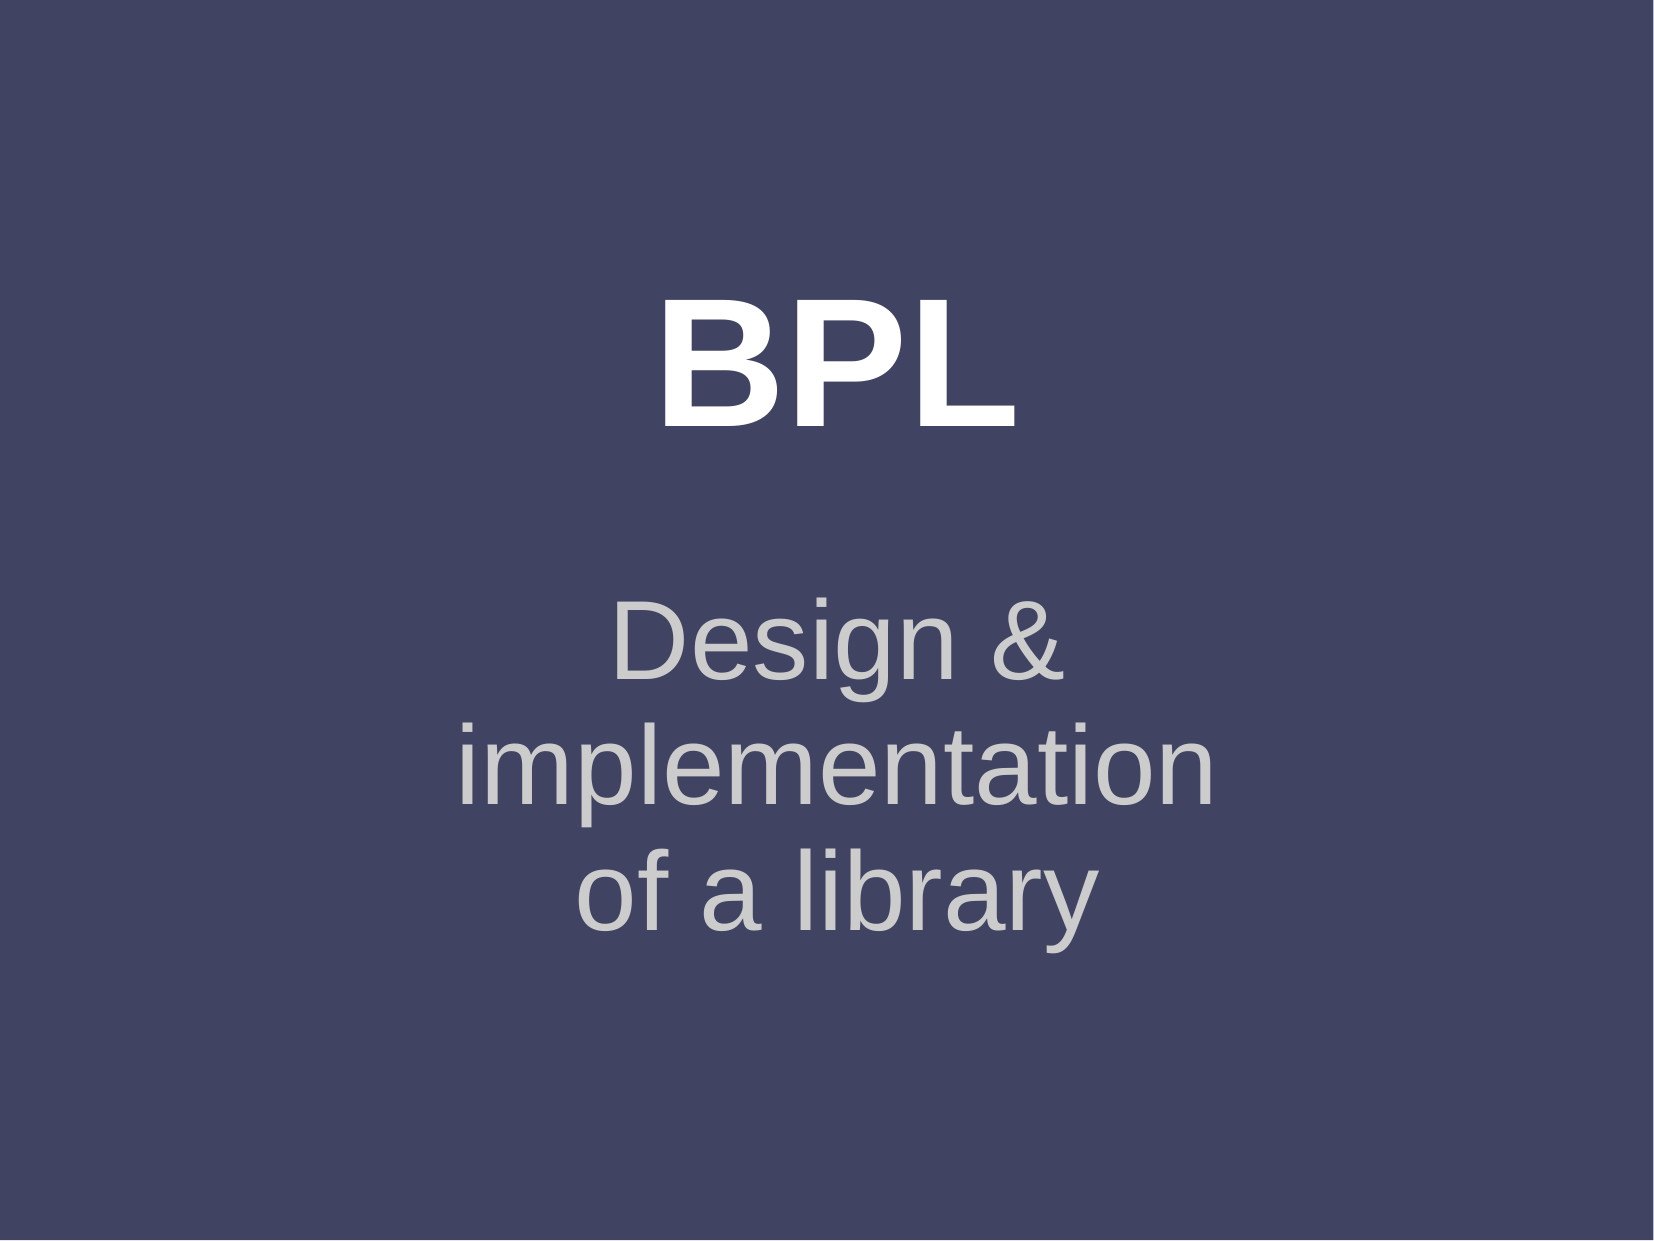

BPL
Design & implementation
of a library